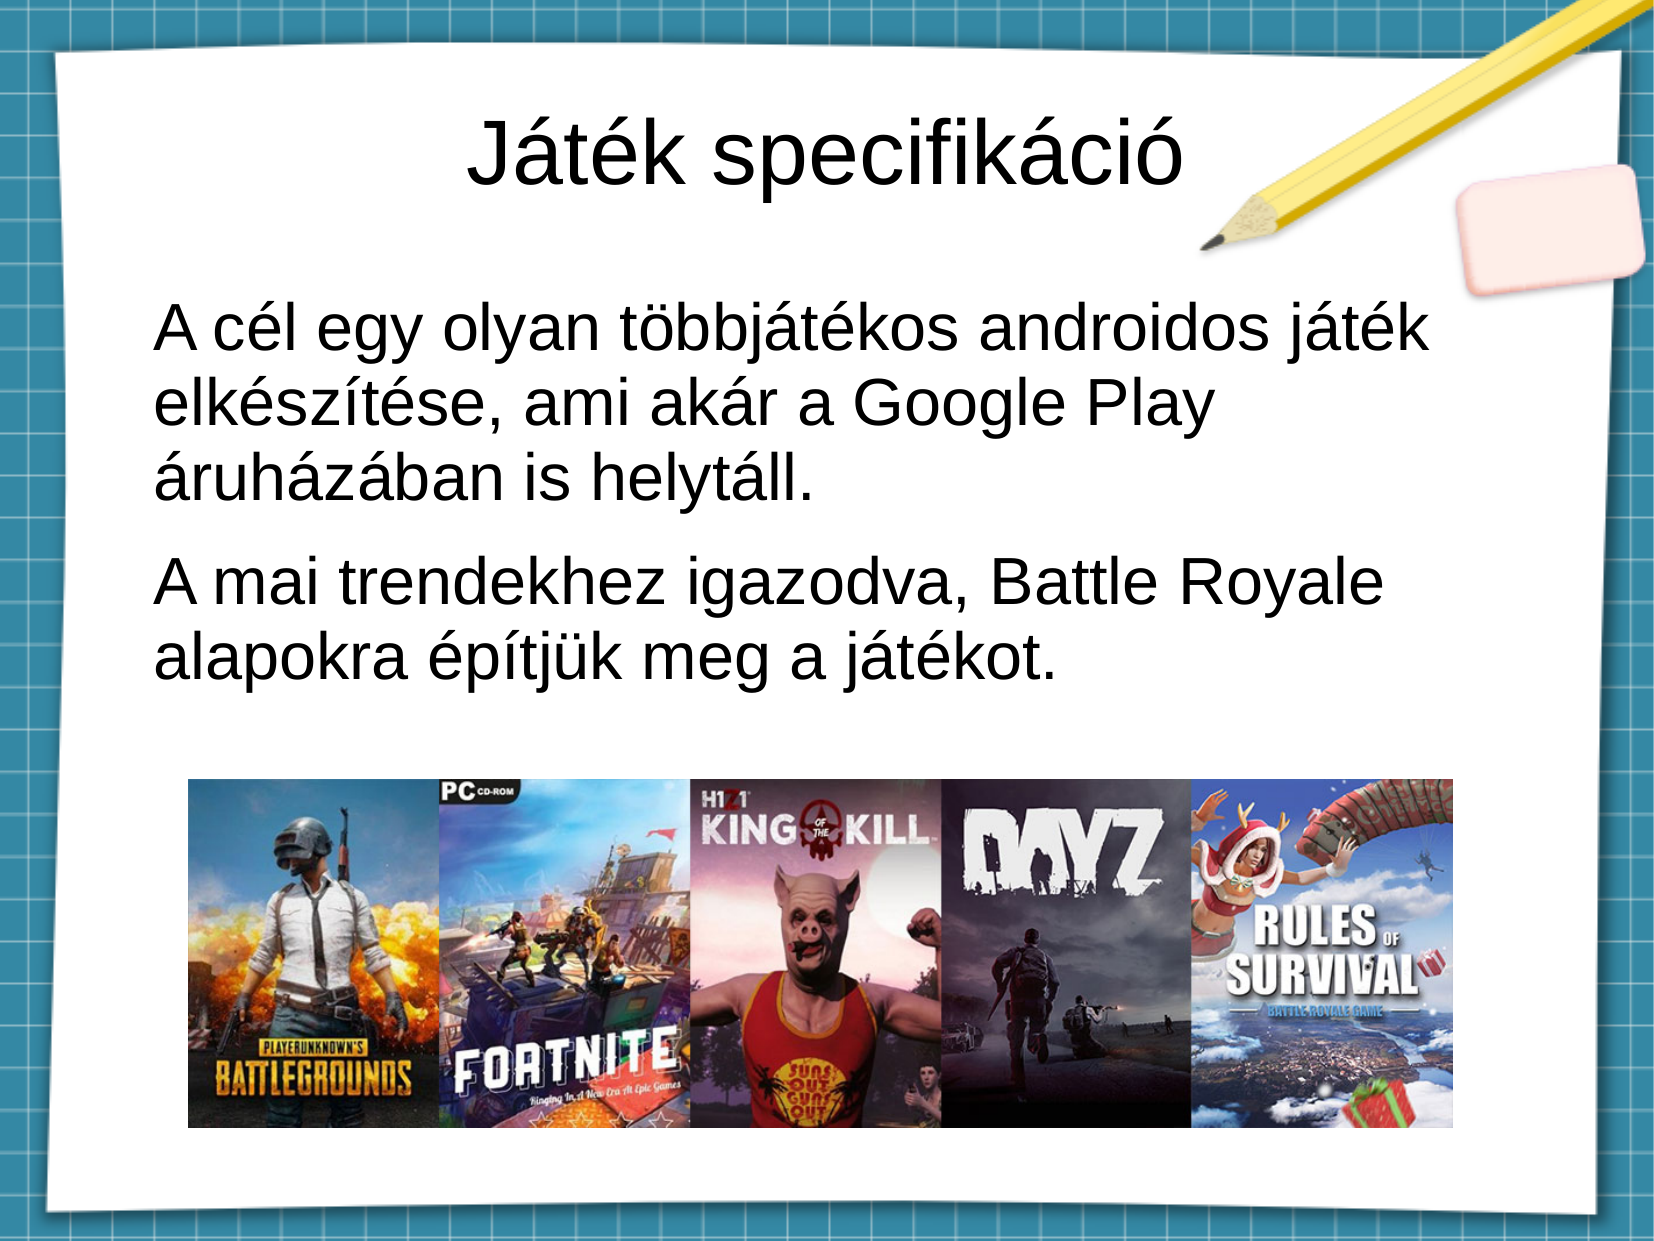

# Játék specifikáció
A cél egy olyan többjátékos androidos játék elkészítése, ami akár a Google Play áruházában is helytáll.
A mai trendekhez igazodva, Battle Royale alapokra építjük meg a játékot.